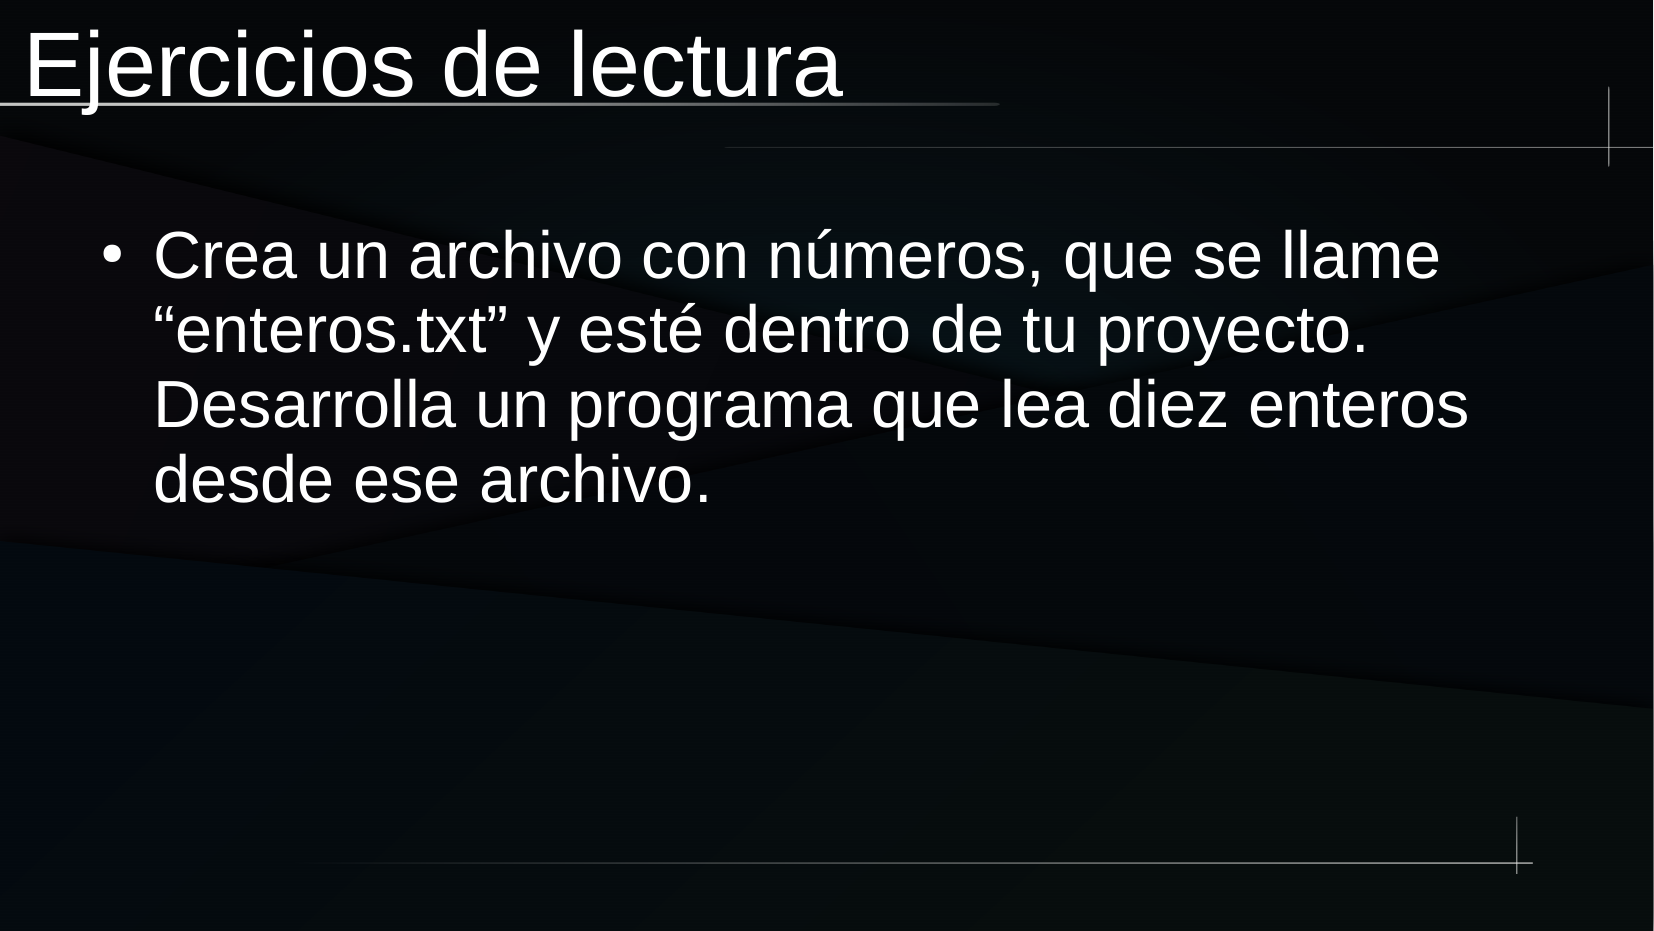

# Ejercicios de lectura
Crea un archivo con números, que se llame “enteros.txt” y esté dentro de tu proyecto. Desarrolla un programa que lea diez enteros desde ese archivo.